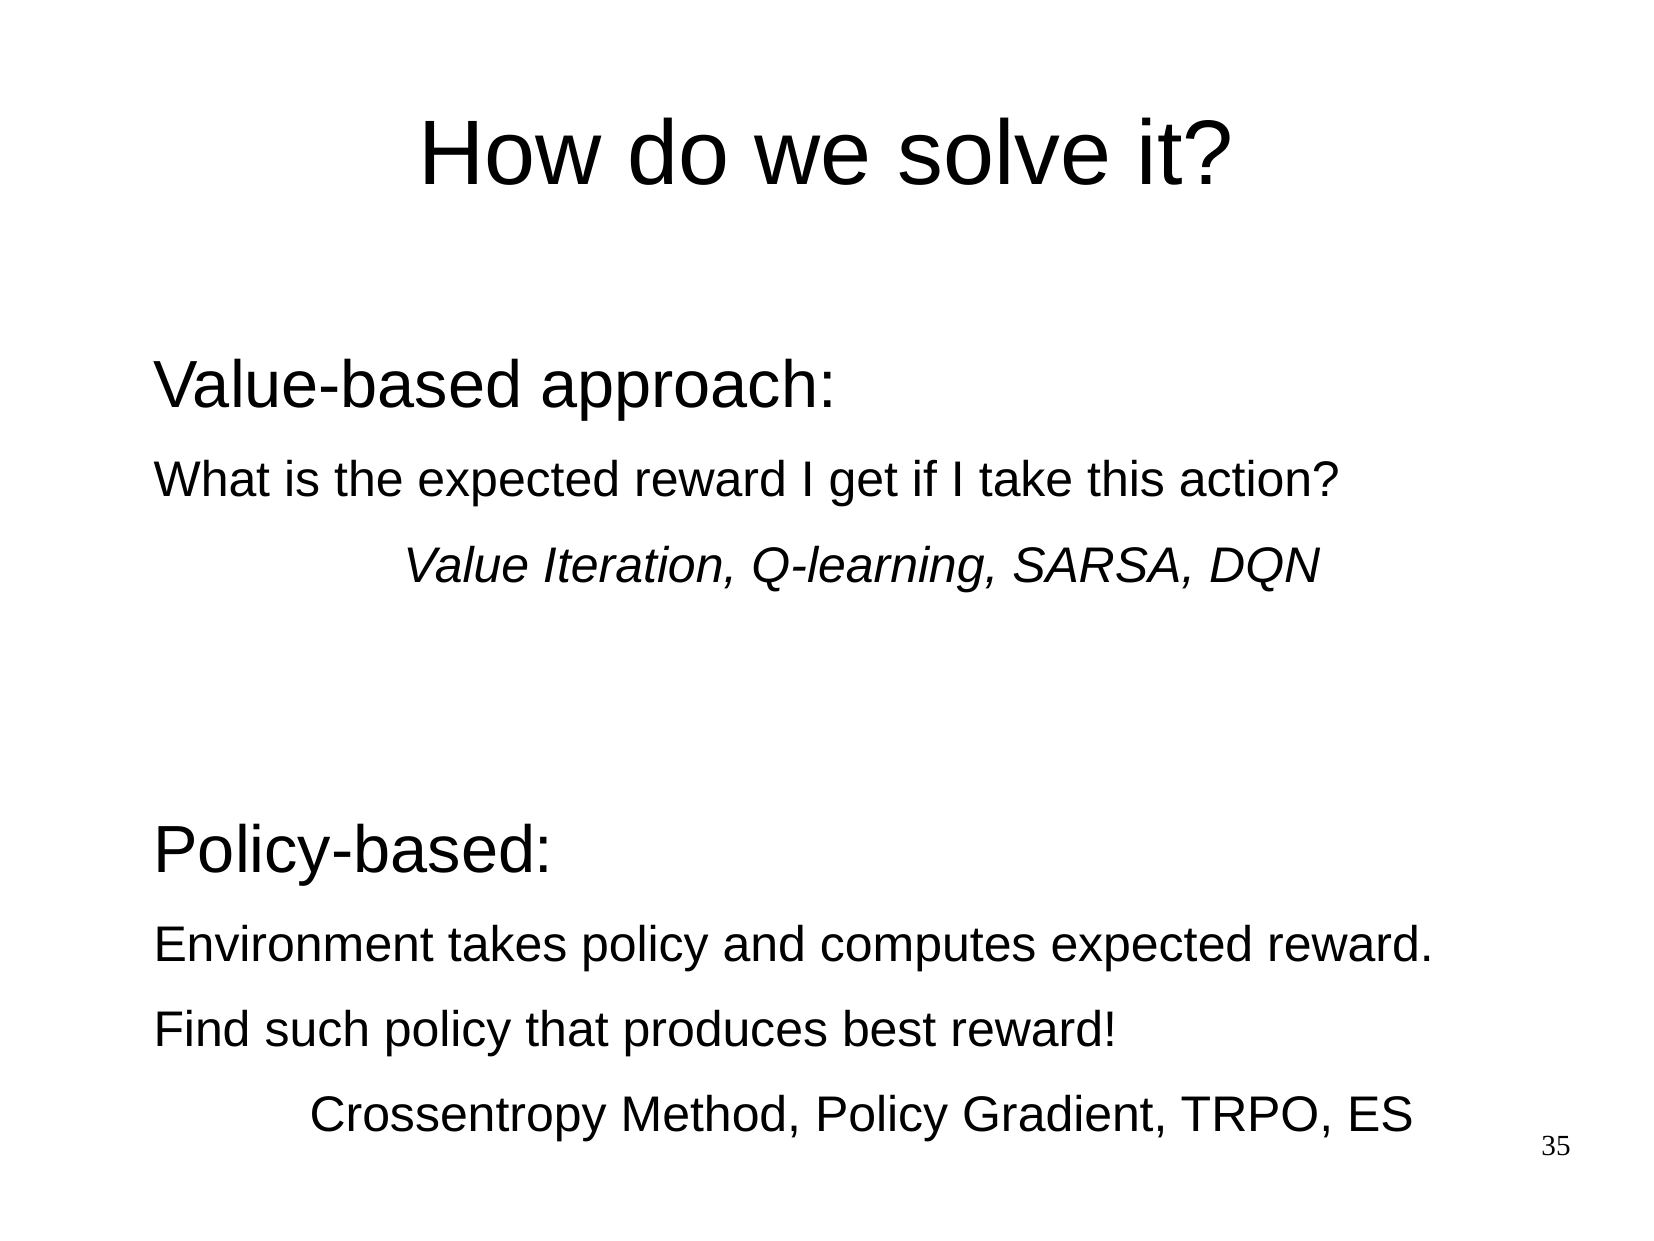

# How do we solve it?
Value-based approach:
What is the expected reward I get if I take this action?
Value Iteration, Q-learning, SARSA, DQN
Policy-based:
Environment takes policy and computes expected reward.
Find such policy that produces best reward!
Crossentropy Method, Policy Gradient, TRPO, ES
35